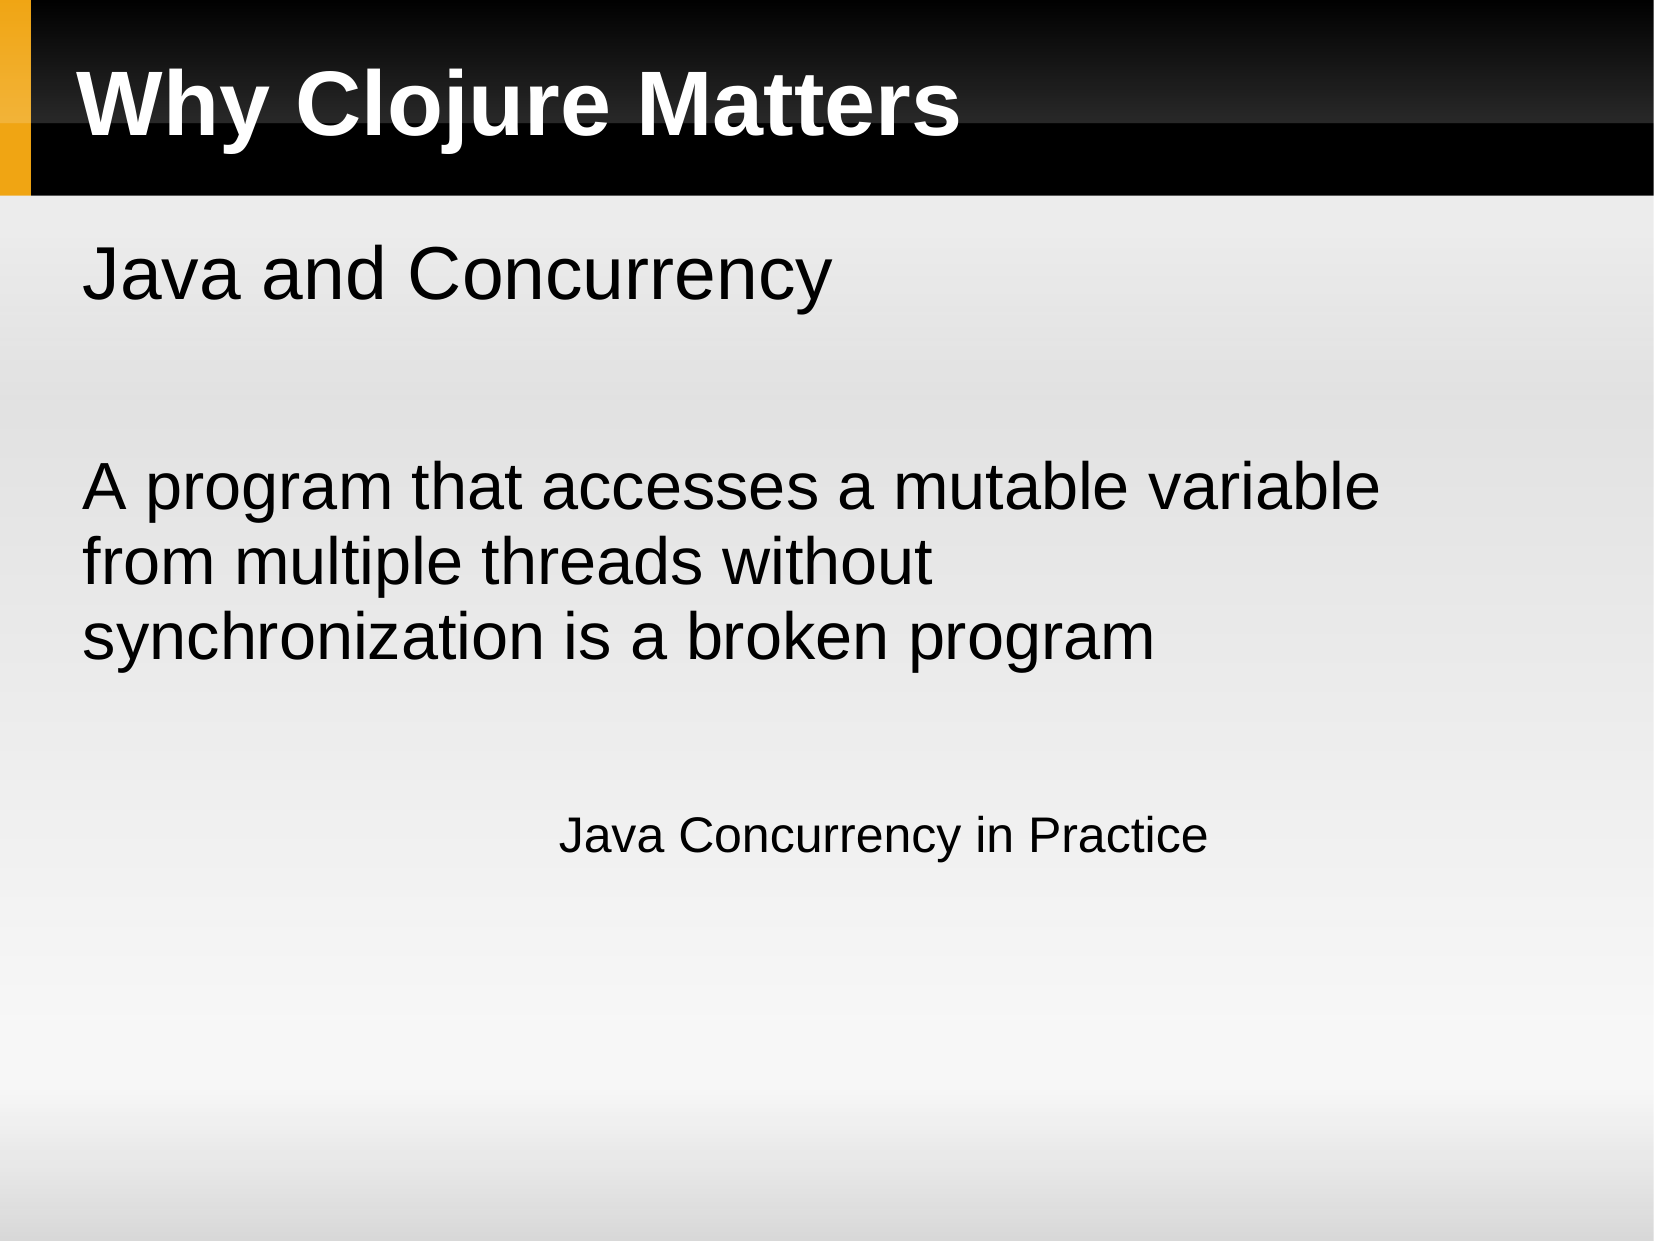

# Why Clojure Matters
Java and Concurrency
A program that accesses a mutable variable from multiple threads without synchronization is a broken program
 Java Concurrency in Practice